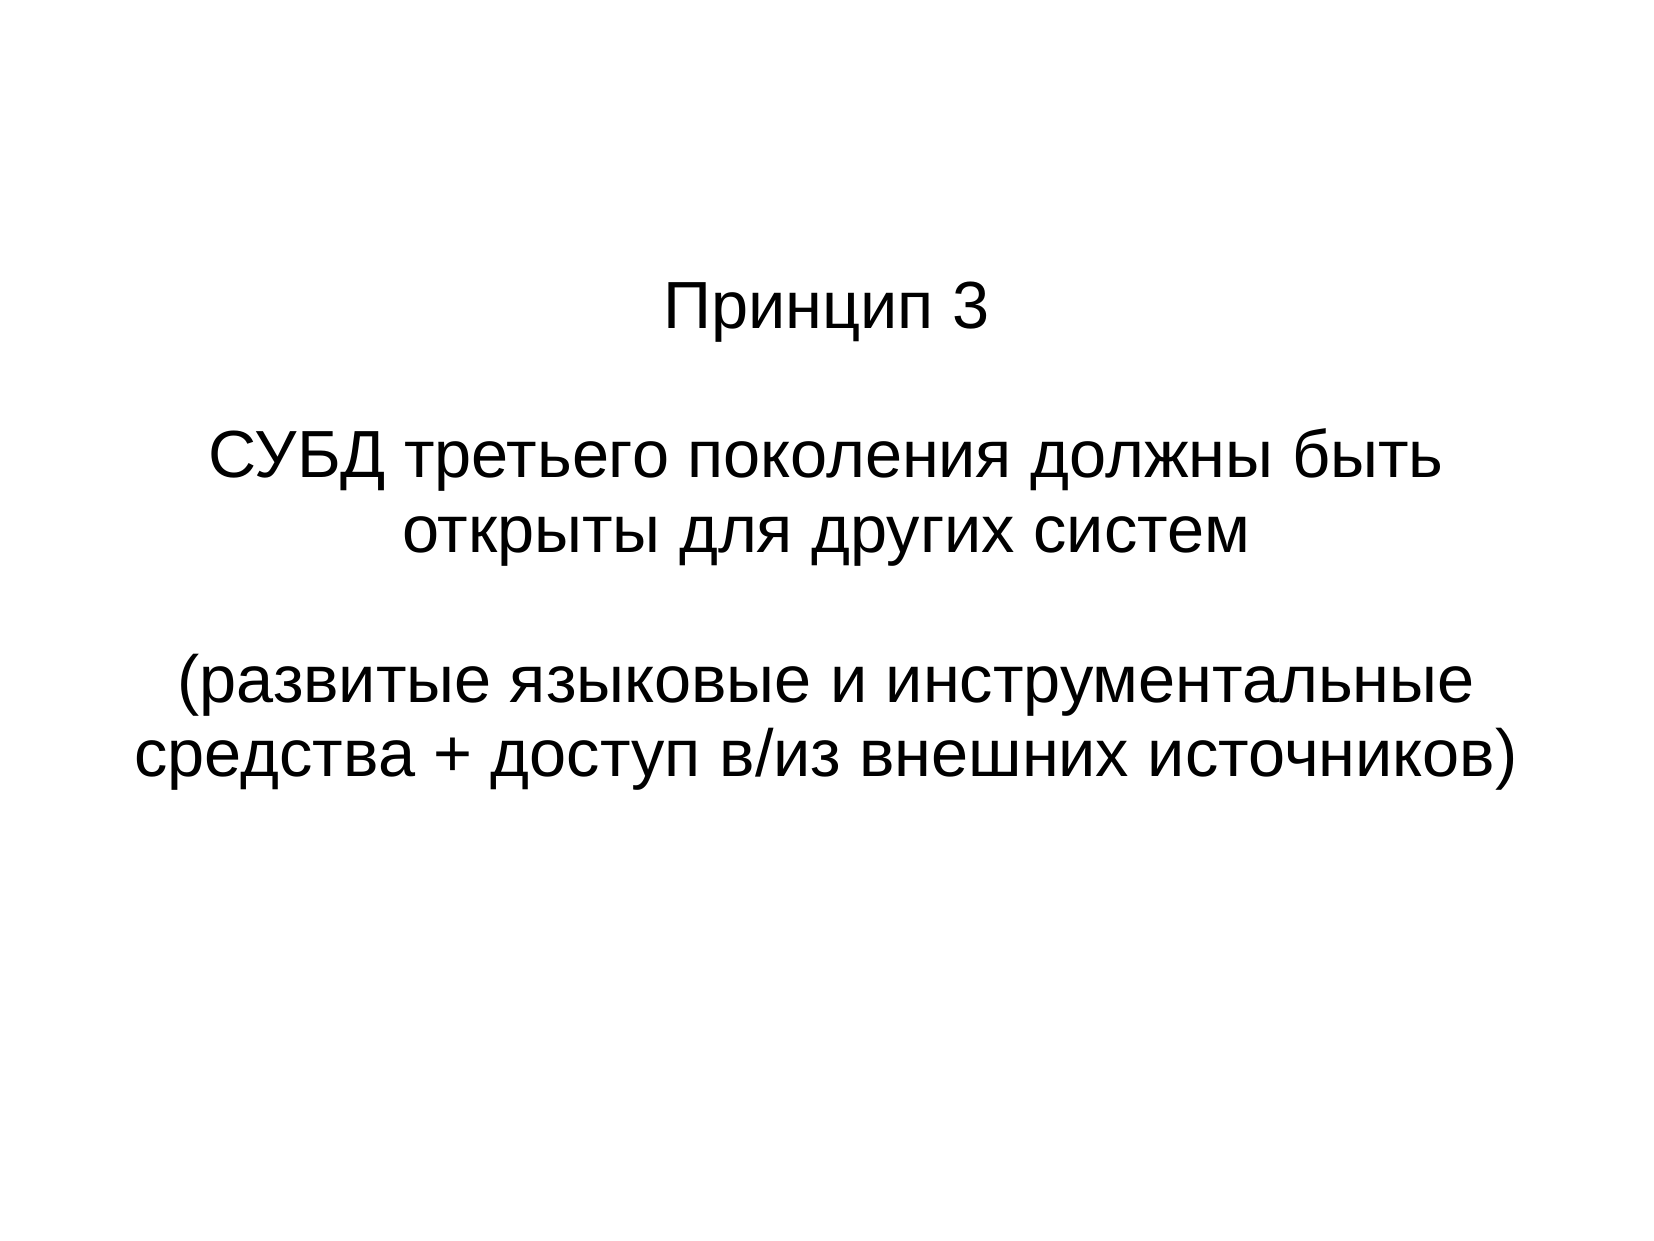

# Принцип 3
СУБД третьего поколения должны быть открыты для других систем
(развитые языковые и инструментальные средства + доступ в/из внешних источников)